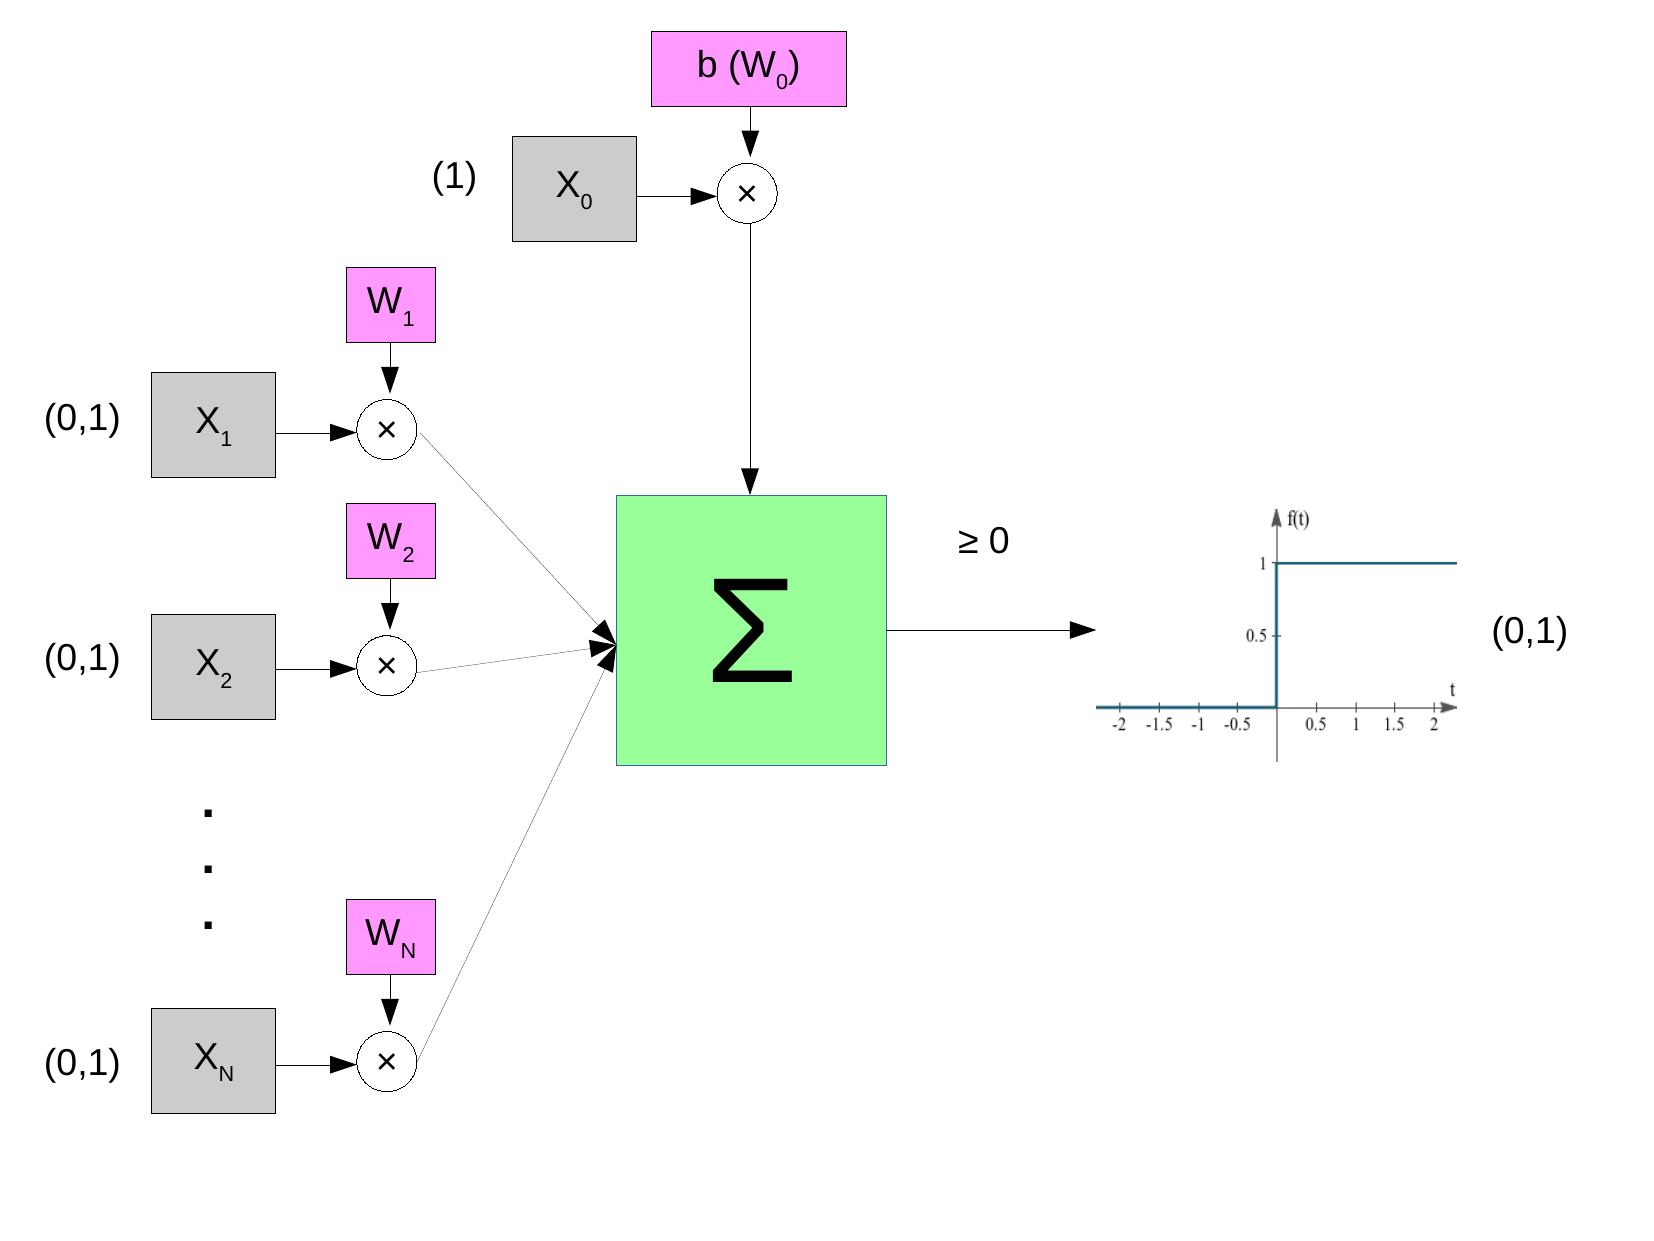

b (W0)
X0
(1)
×
W1
X1
(0,1)
×
Σ
W2
≥ 0
(0,1)
X2
(0,1)
×
.
.
.
WN
XN
×
(0,1)